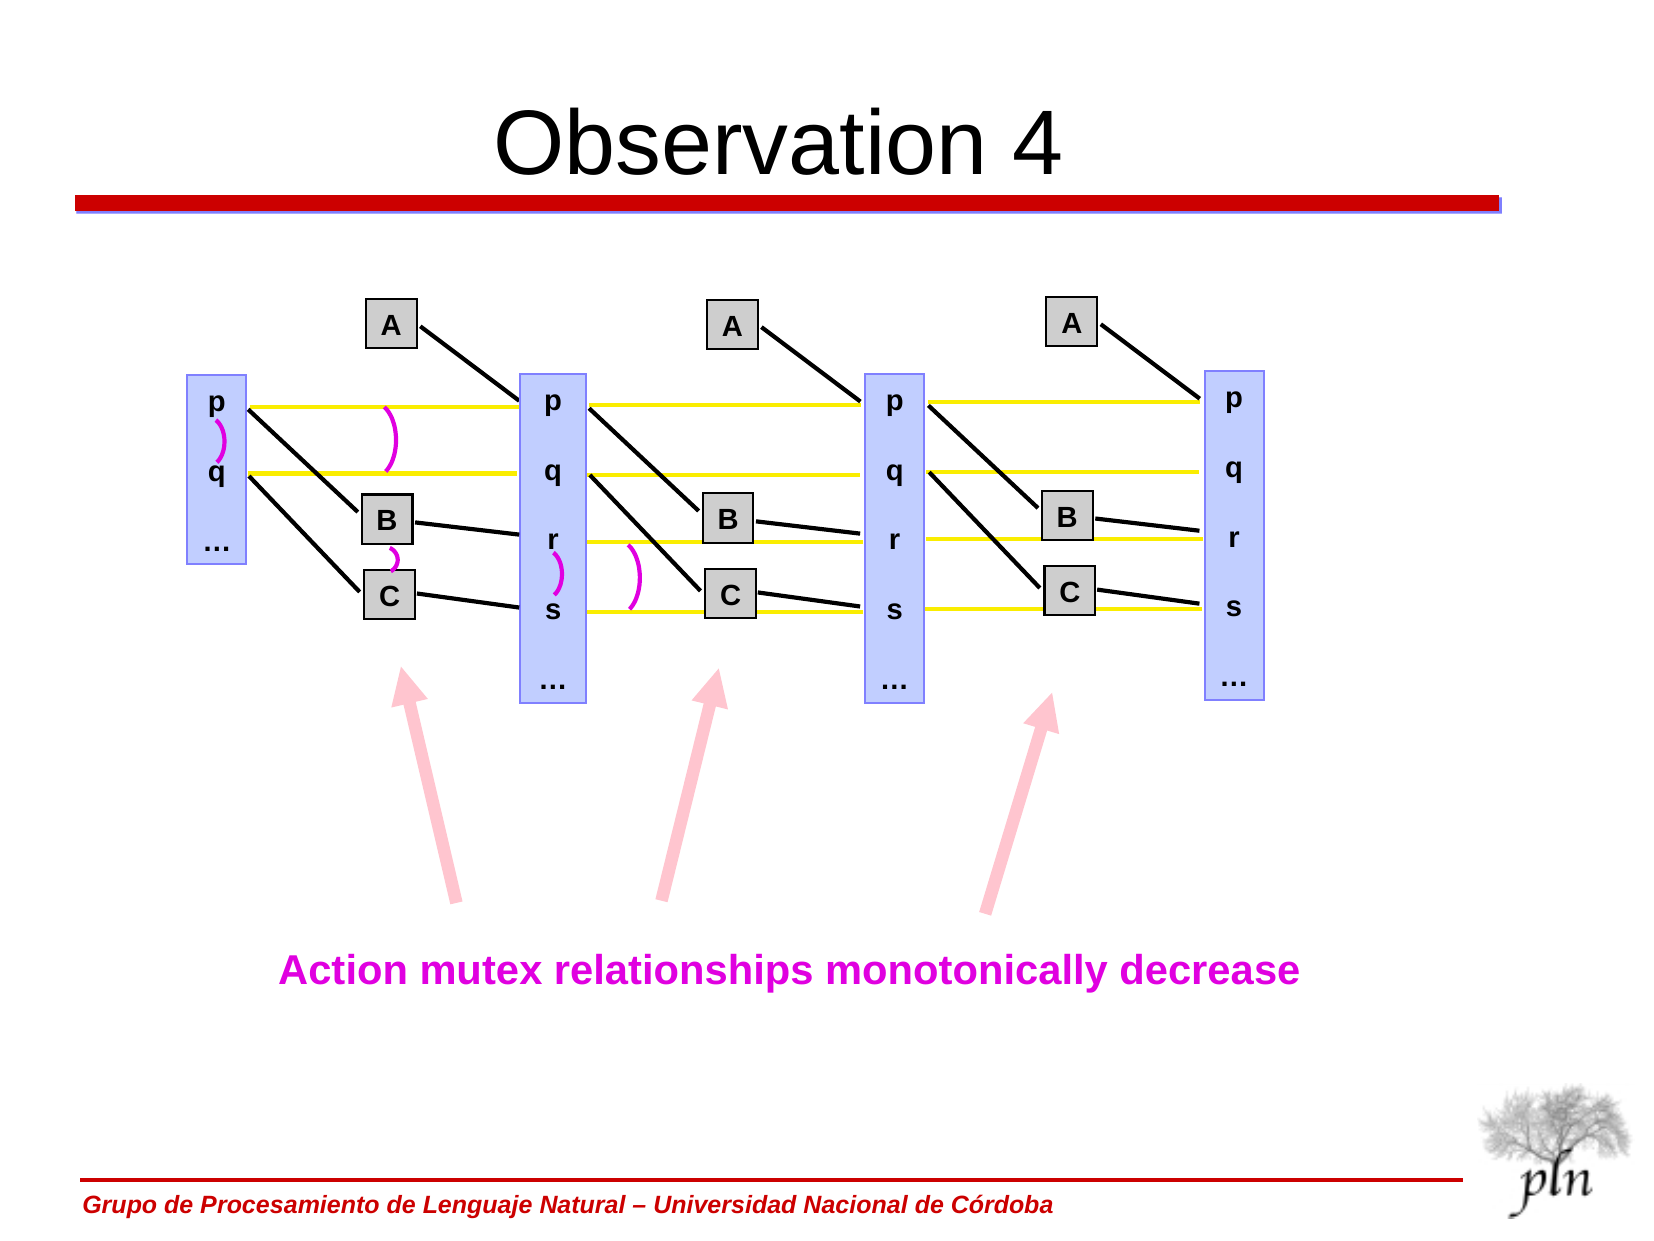

# Observation 4
A
A
A
p
q
r
s
…
p
q
r
s
…
p
q
r
s
…
p
q
…
B
B
B
C
C
C
Action mutex relationships monotonically decrease